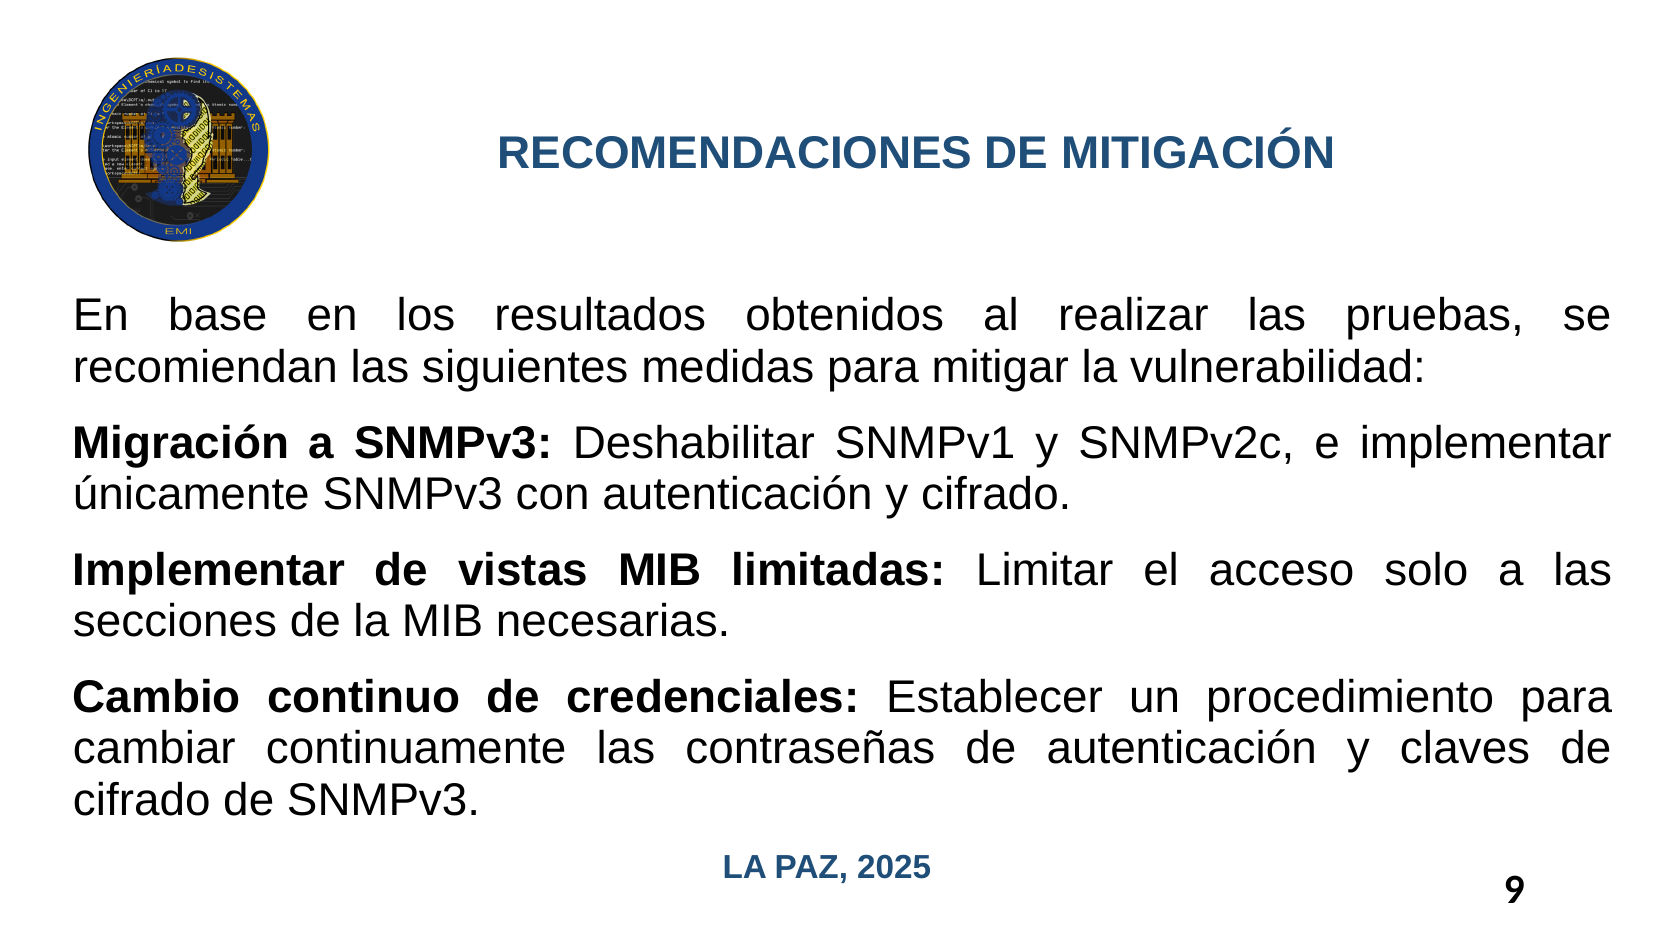

# RECOMENDACIONES DE MITIGACIÓN
En base en los resultados obtenidos al realizar las pruebas, se recomiendan las siguientes medidas para mitigar la vulnerabilidad:
Migración a SNMPv3: Deshabilitar SNMPv1 y SNMPv2c, e implementar únicamente SNMPv3 con autenticación y cifrado.
Implementar de vistas MIB limitadas: Limitar el acceso solo a las secciones de la MIB necesarias.
Cambio continuo de credenciales: Establecer un procedimiento para cambiar continuamente las contraseñas de autenticación y claves de cifrado de SNMPv3.
LA PAZ, 2025